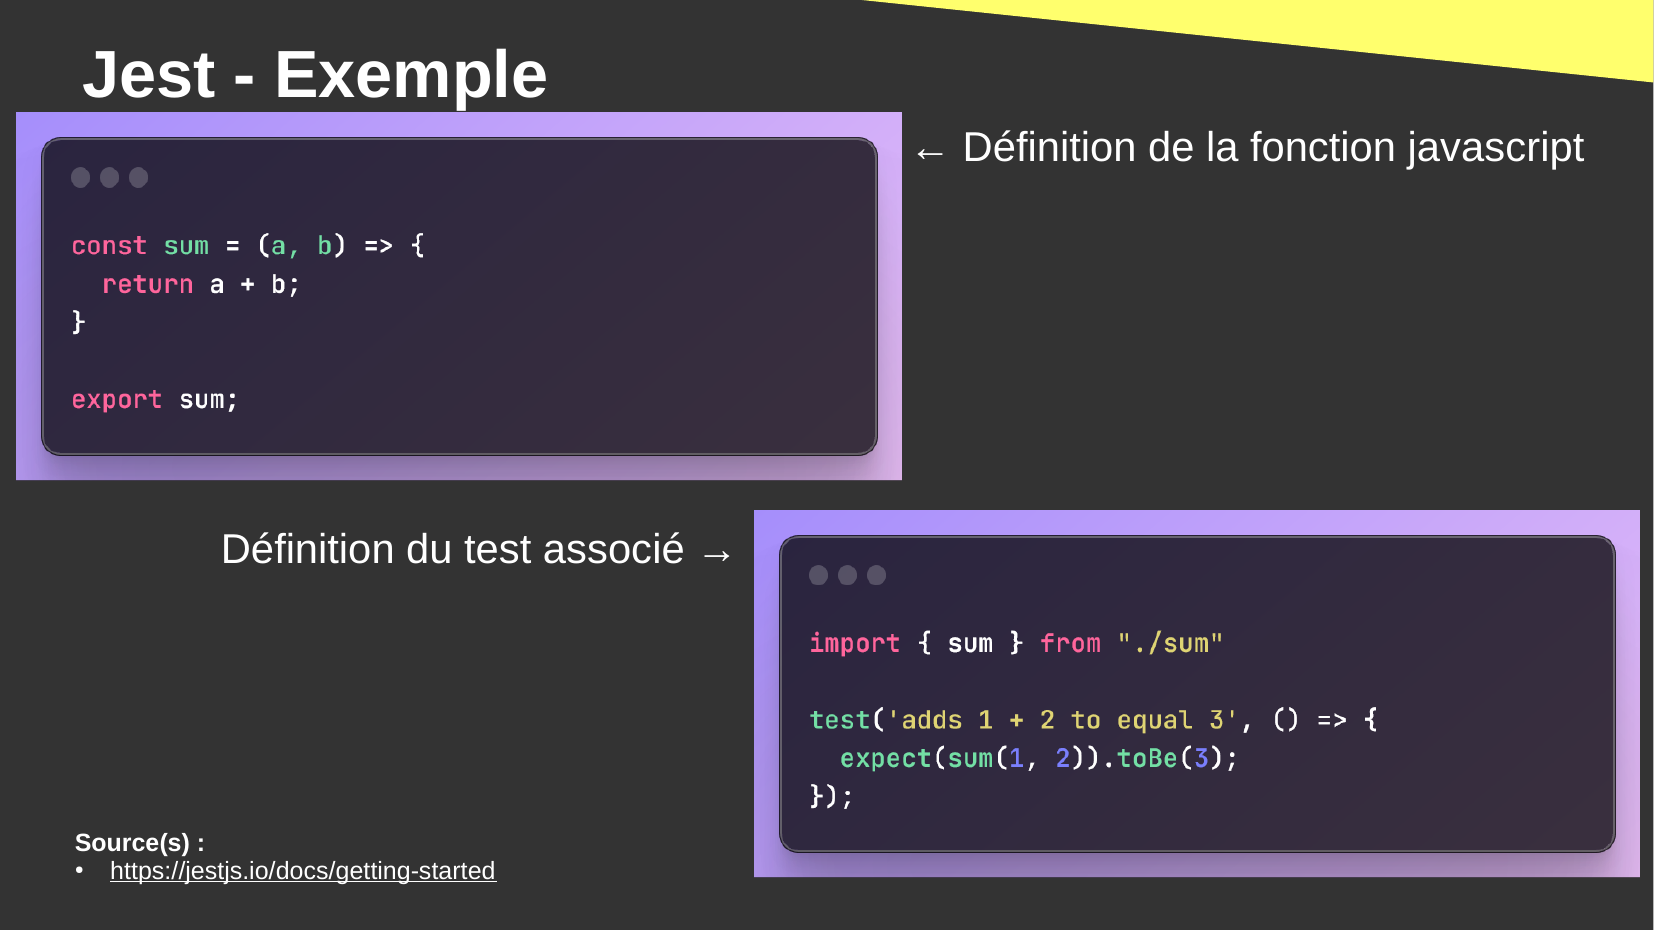

# Jest - Exemple
← Définition de la fonction javascript
Définition du test associé →
Source(s) :
https://jestjs.io/docs/getting-started